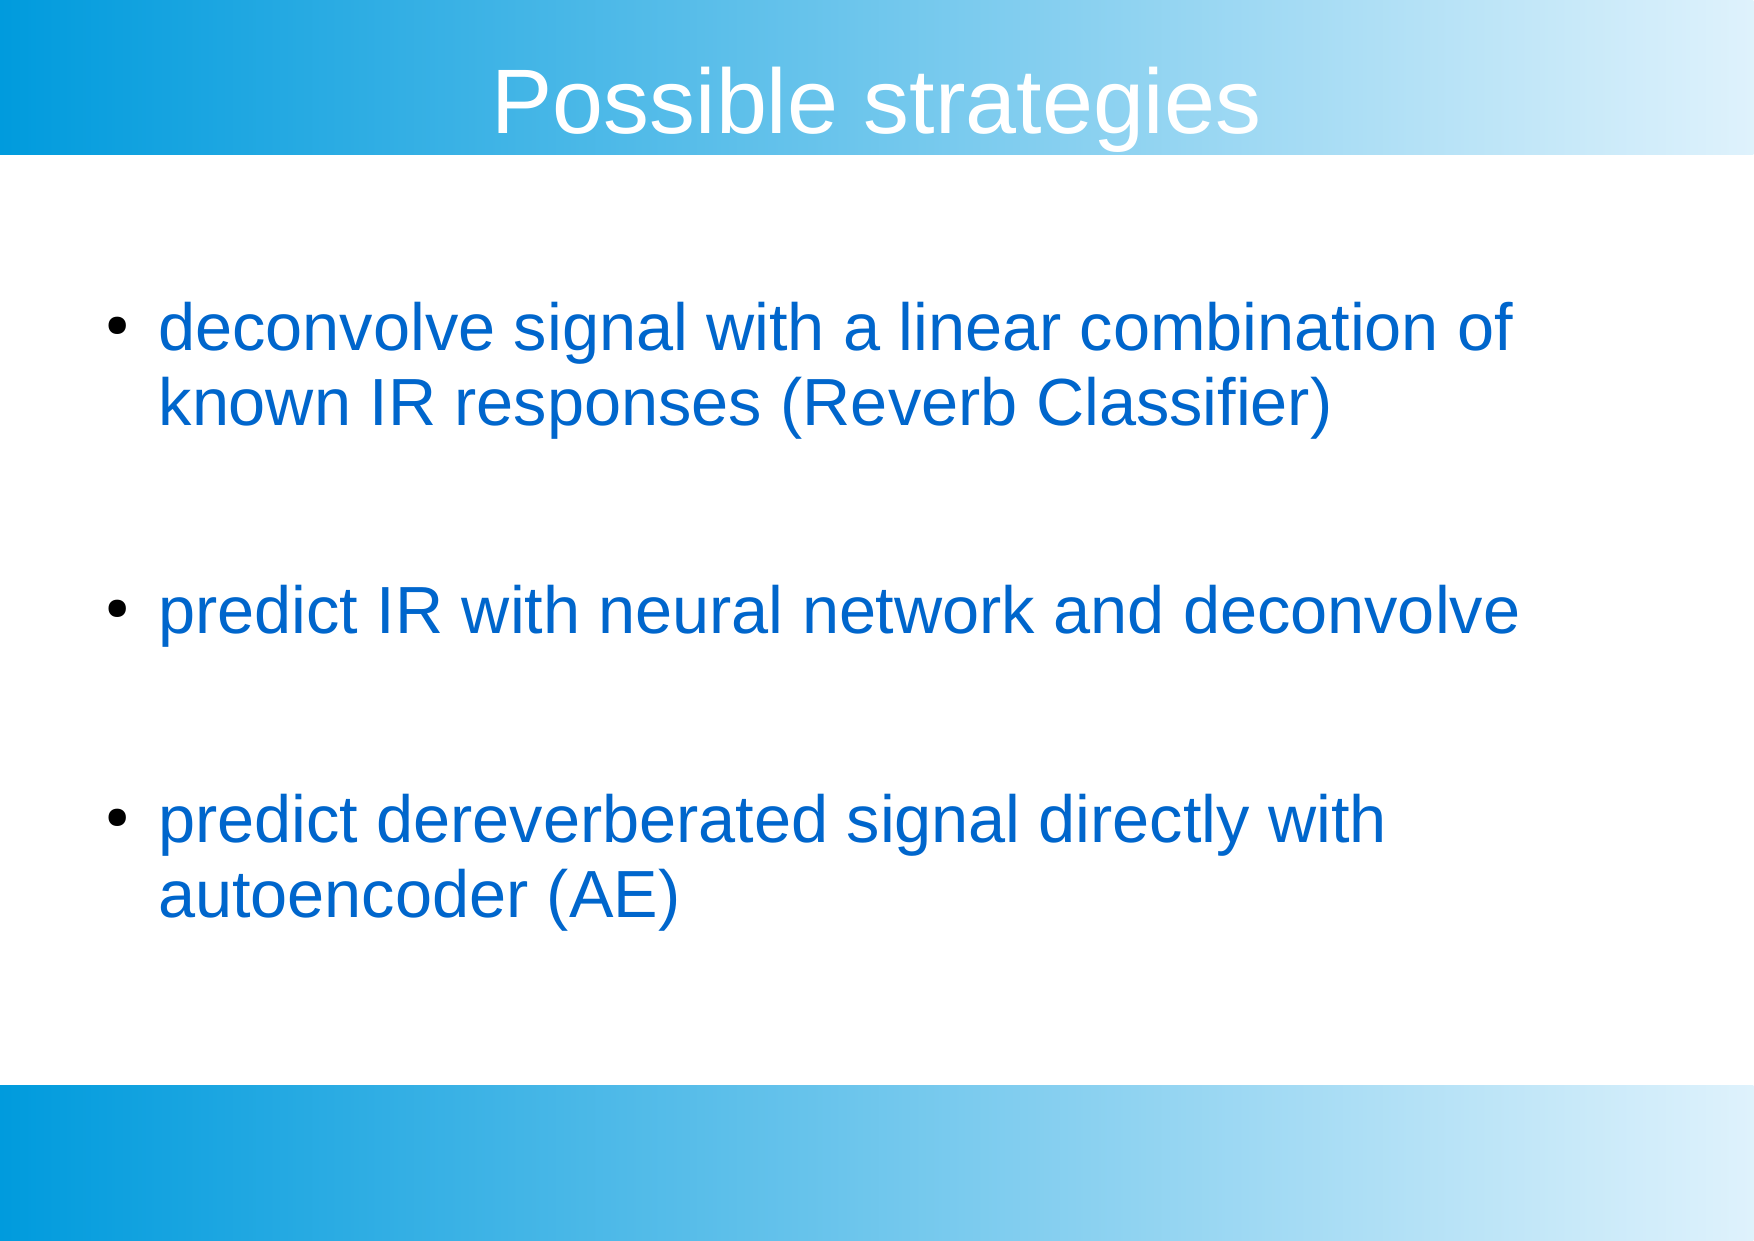

# Possible strategies
deconvolve signal with a linear combination of known IR responses (Reverb Classifier)
predict IR with neural network and deconvolve
predict dereverberated signal directly with autoencoder (AE)